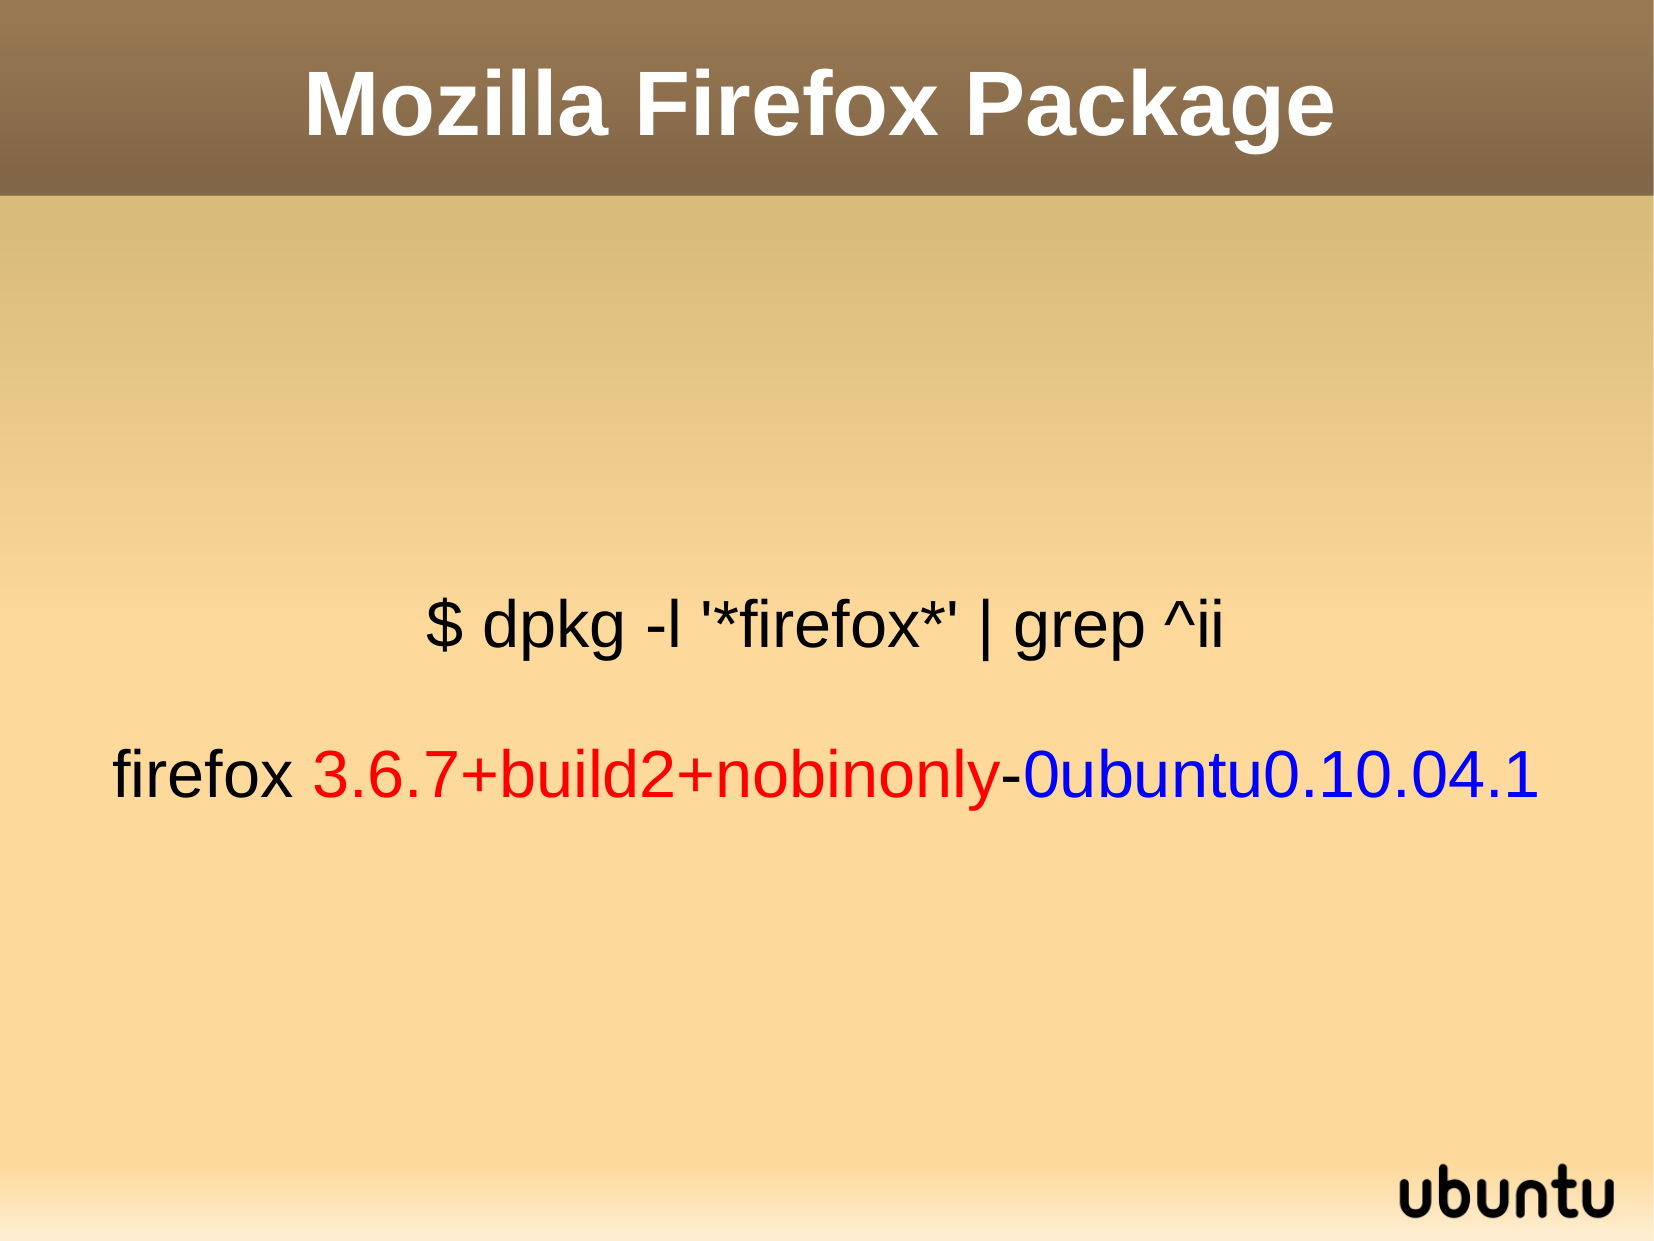

# Mozilla Firefox Package
$ dpkg -l '*firefox*' | grep ^ii
firefox 3.6.7+build2+nobinonly-0ubuntu0.10.04.1